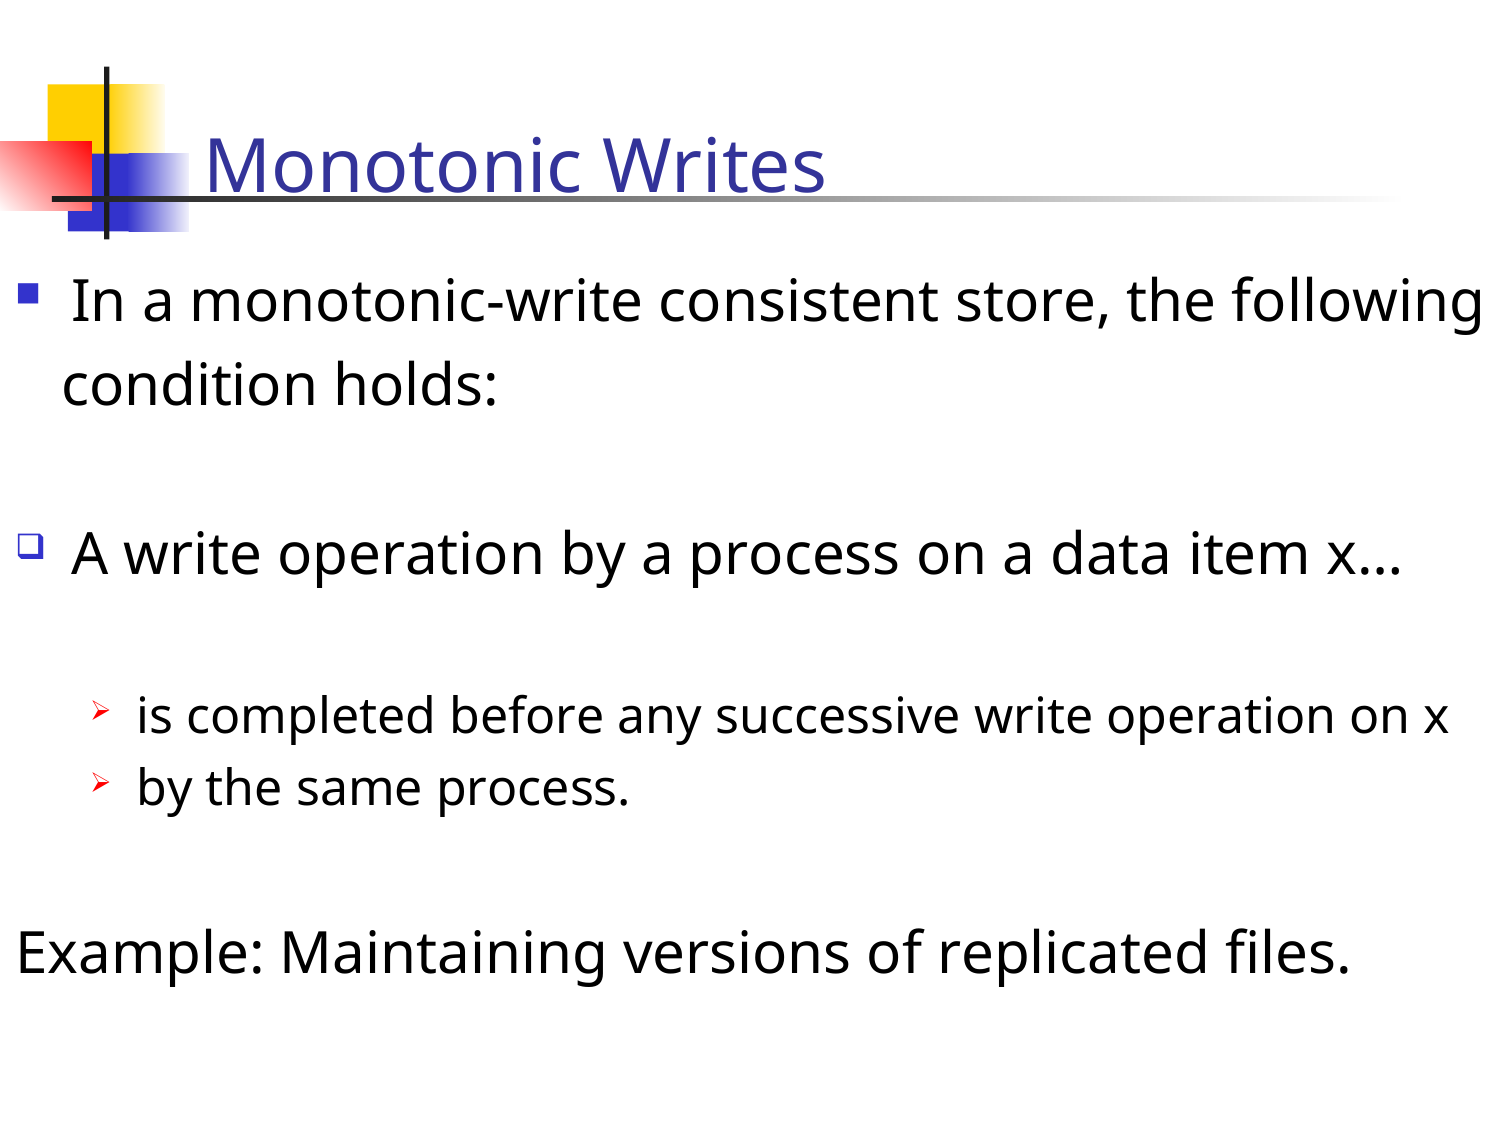

Monotonic Writes
In a monotonic-write consistent store, the following
 condition holds:
A write operation by a process on a data item x…
is completed before any successive write operation on x
by the same process.
Example: Maintaining versions of replicated ﬁles.